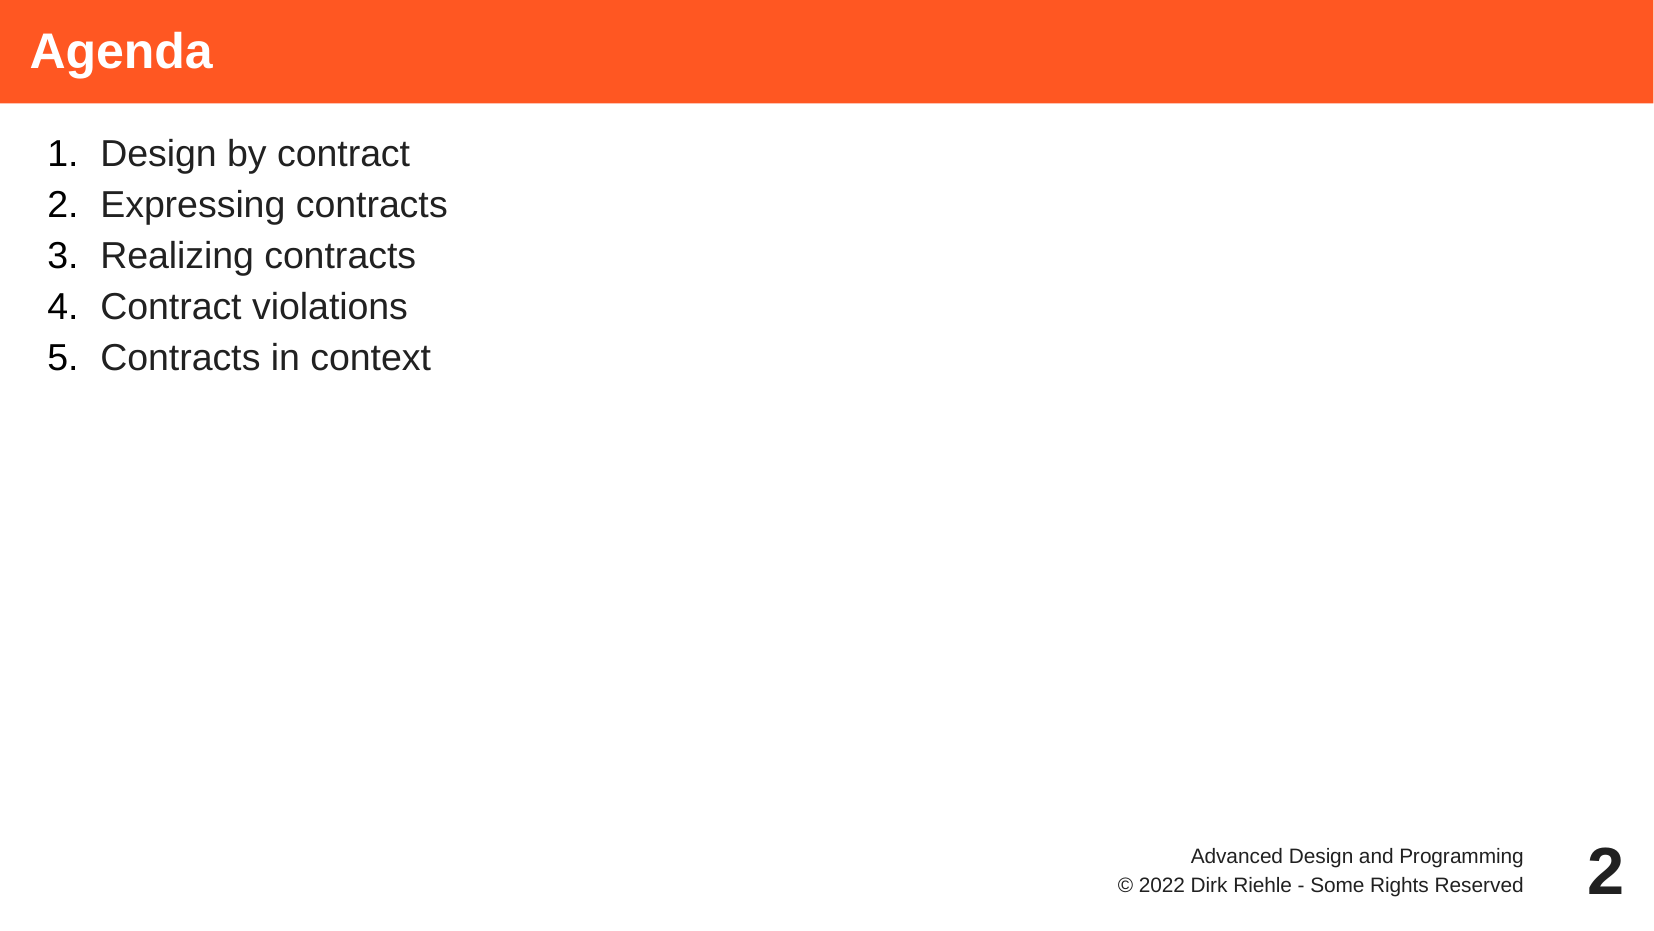

# Agenda
Design by contract
Expressing contracts
Realizing contracts
Contract violations
Contracts in context
Advanced Design and Programming
2
© 2022 Dirk Riehle - Some Rights Reserved